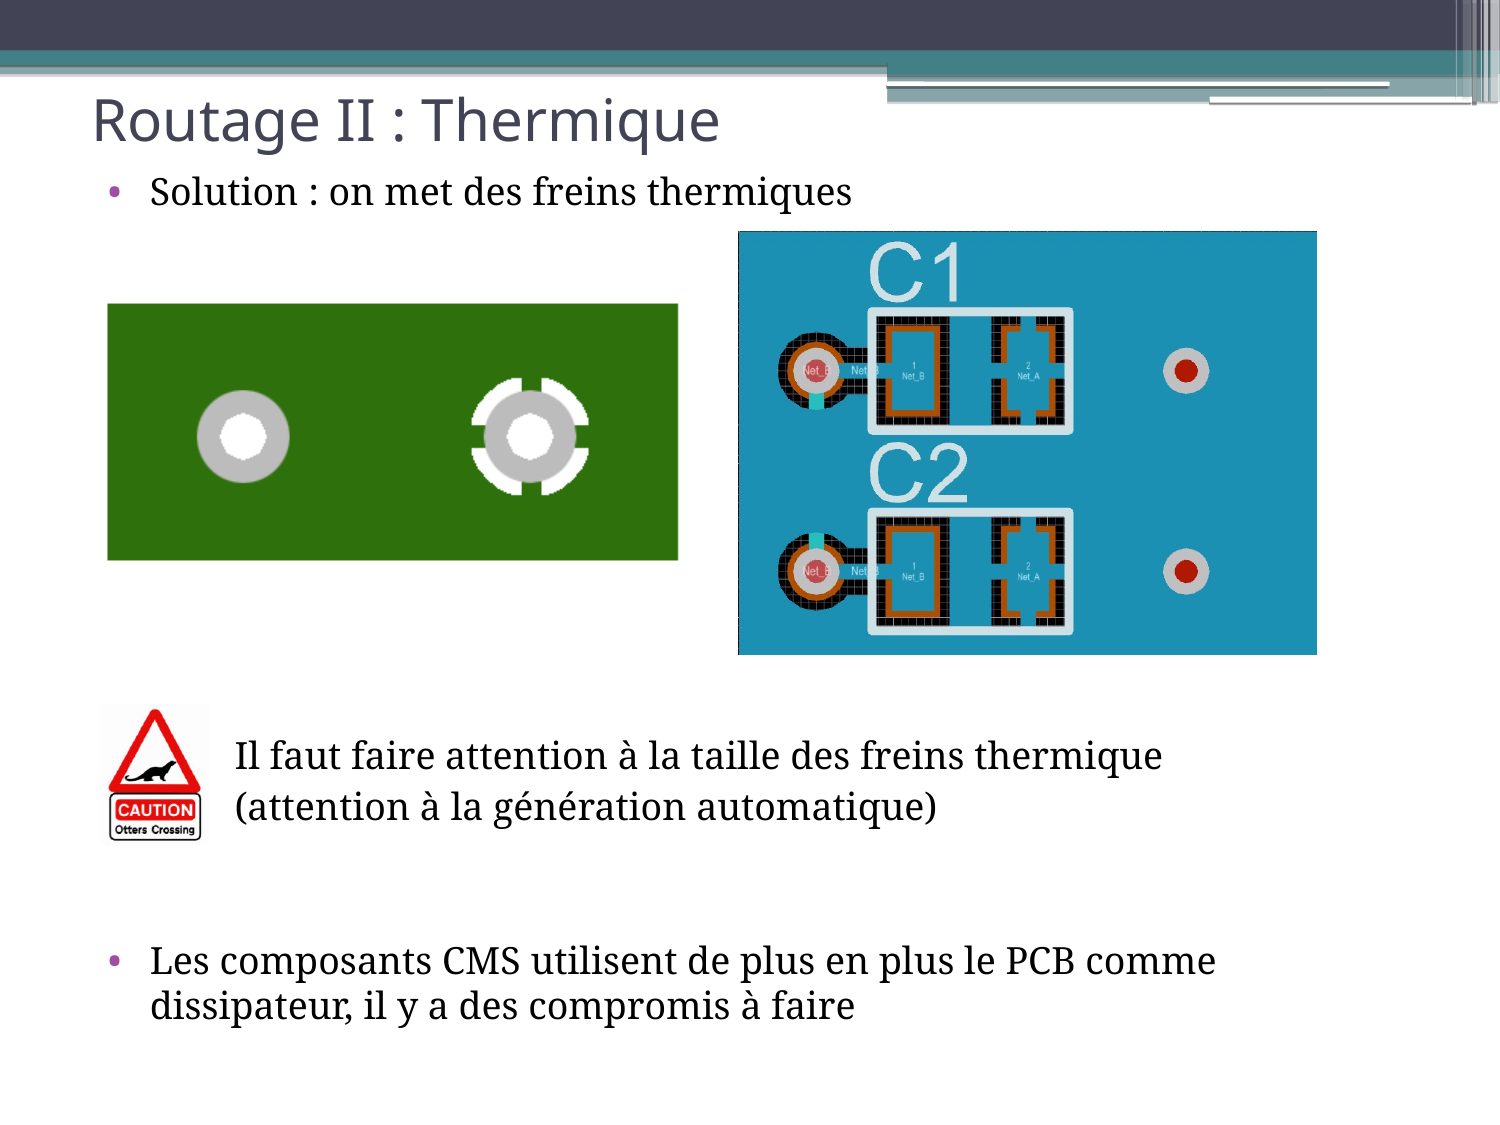

# Routage II : Thermique
Solution : on met des freins thermiques
 Il faut faire attention à la taille des freins thermique
 (attention à la génération automatique)
Les composants CMS utilisent de plus en plus le PCB comme dissipateur, il y a des compromis à faire